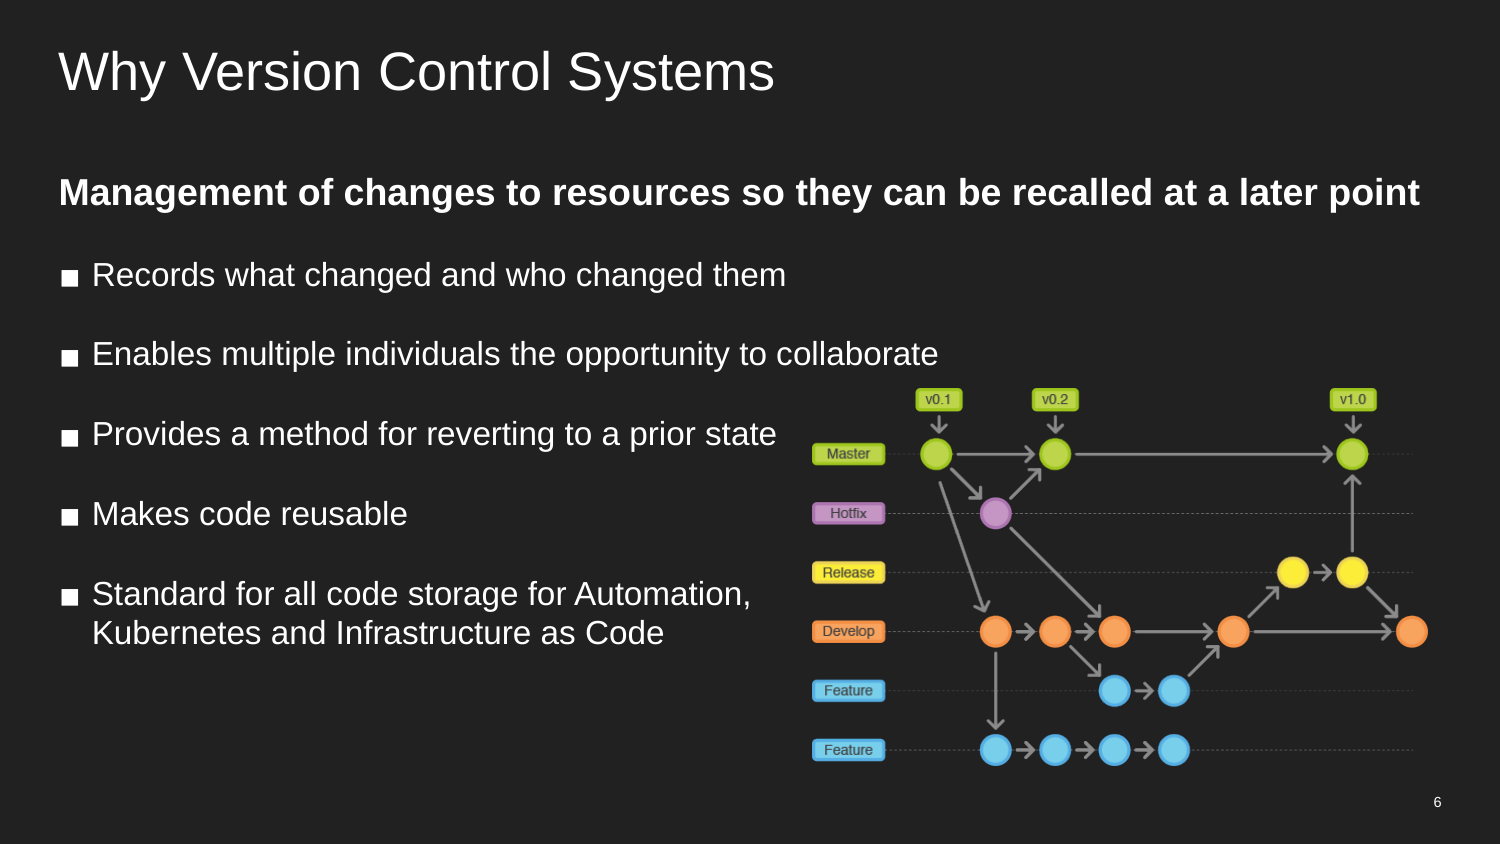

Why Version Control Systems
# Management of changes to resources so they can be recalled at a later point
Records what changed and who changed them
Enables multiple individuals the opportunity to collaborate
Provides a method for reverting to a prior state
Makes code reusable
Standard for all code storage for Automation,
Kubernetes and Infrastructure as Code